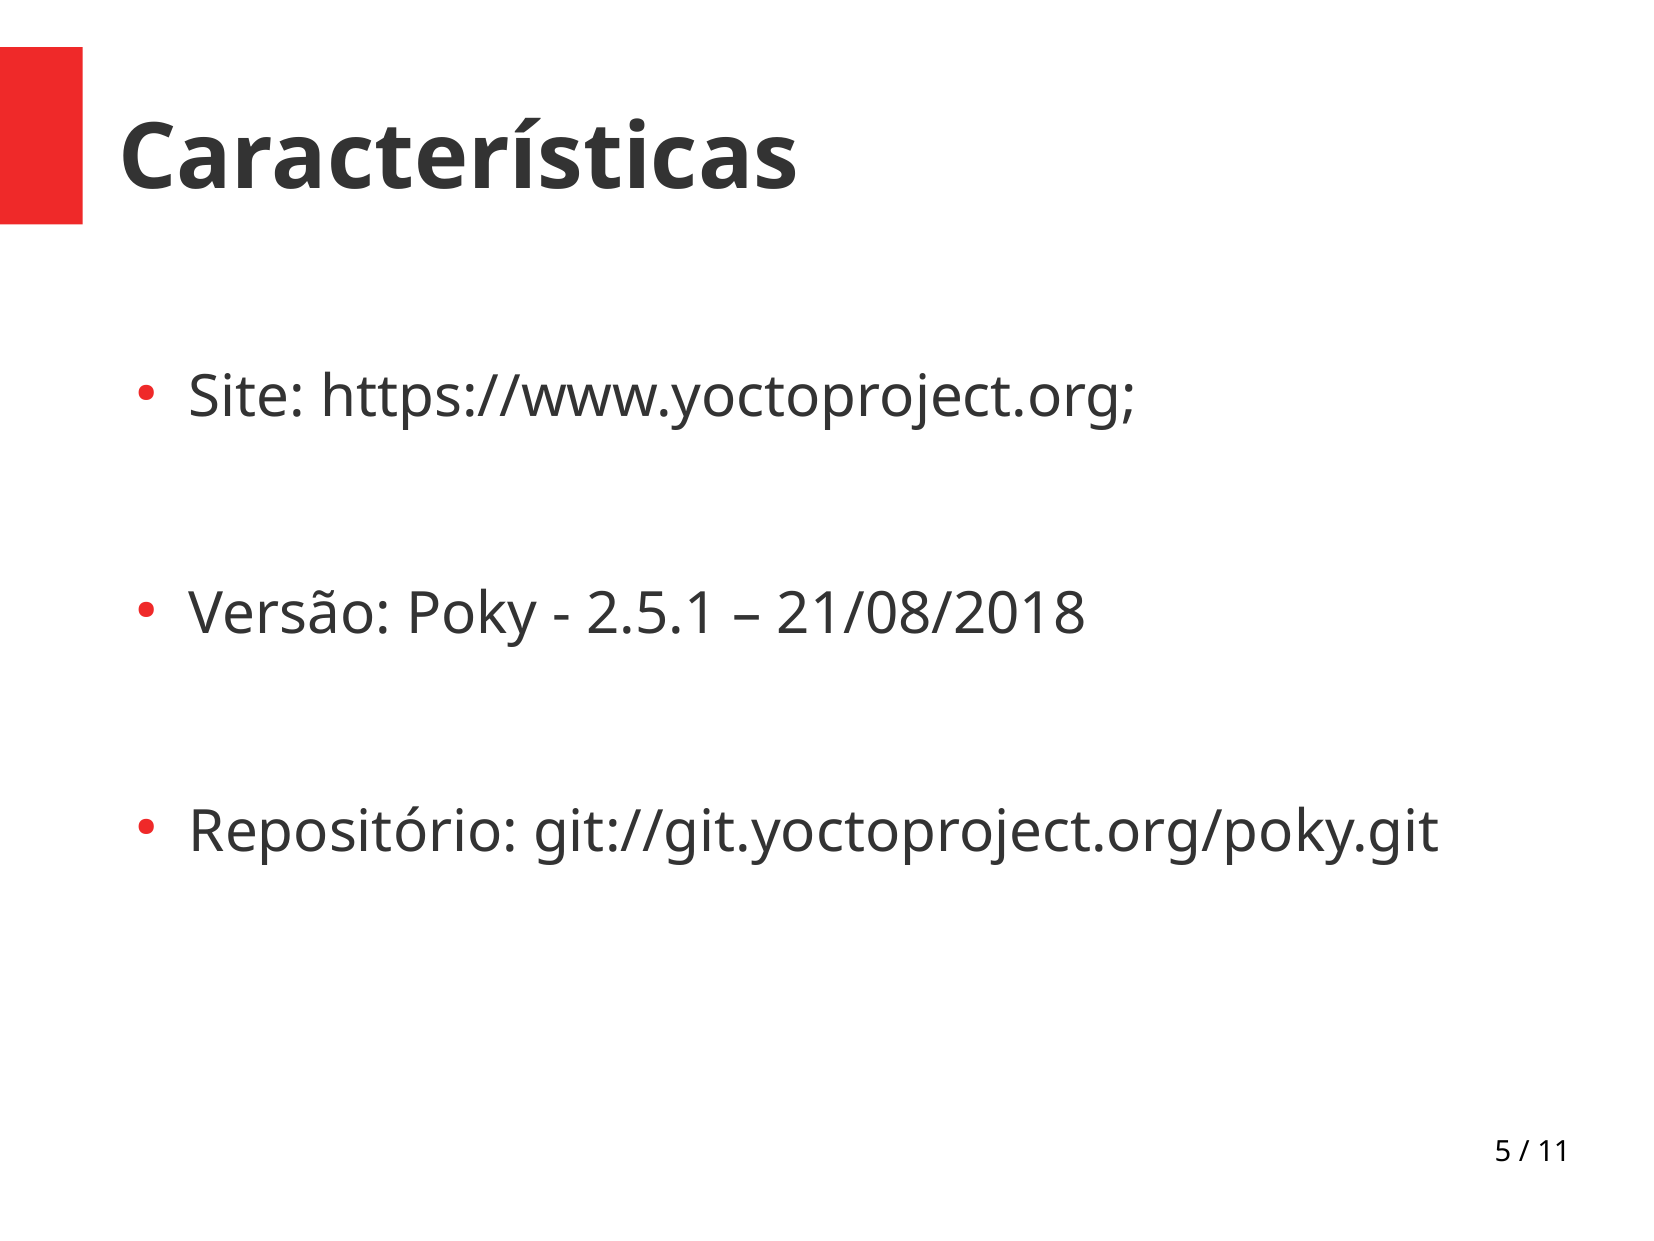

# Características
Site: https://www.yoctoproject.org;
Versão: Poky - 2.5.1 – 21/08/2018
Repositório: git://git.yoctoproject.org/poky.git
5